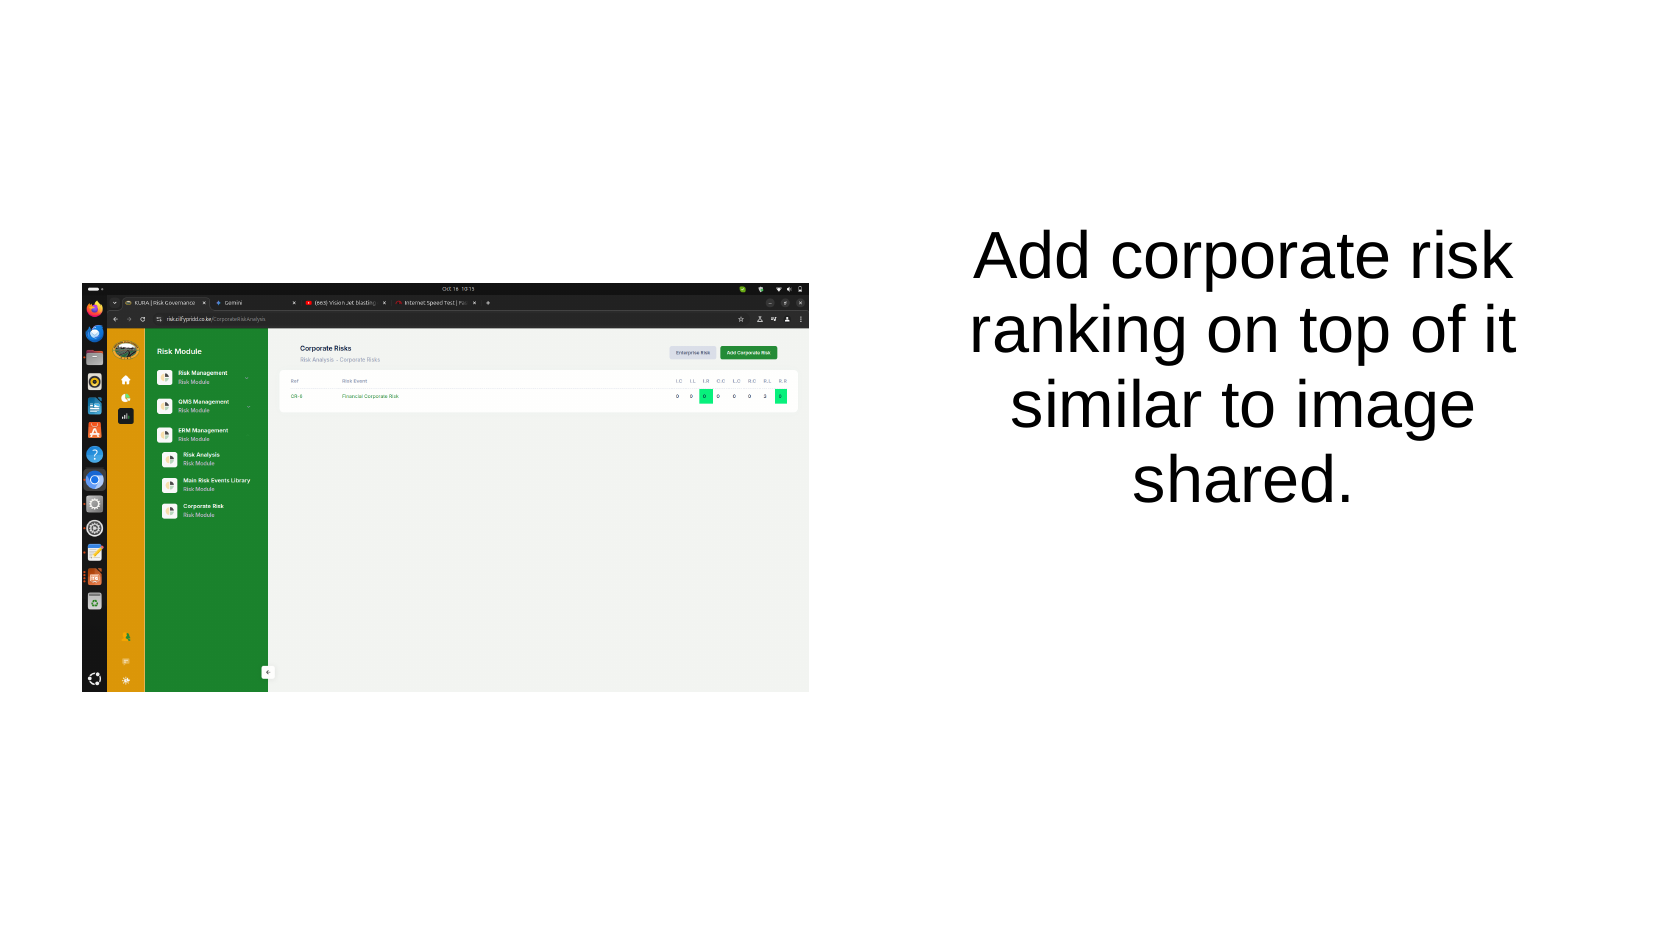

#
Add corporate risk ranking on top of it similar to image shared.